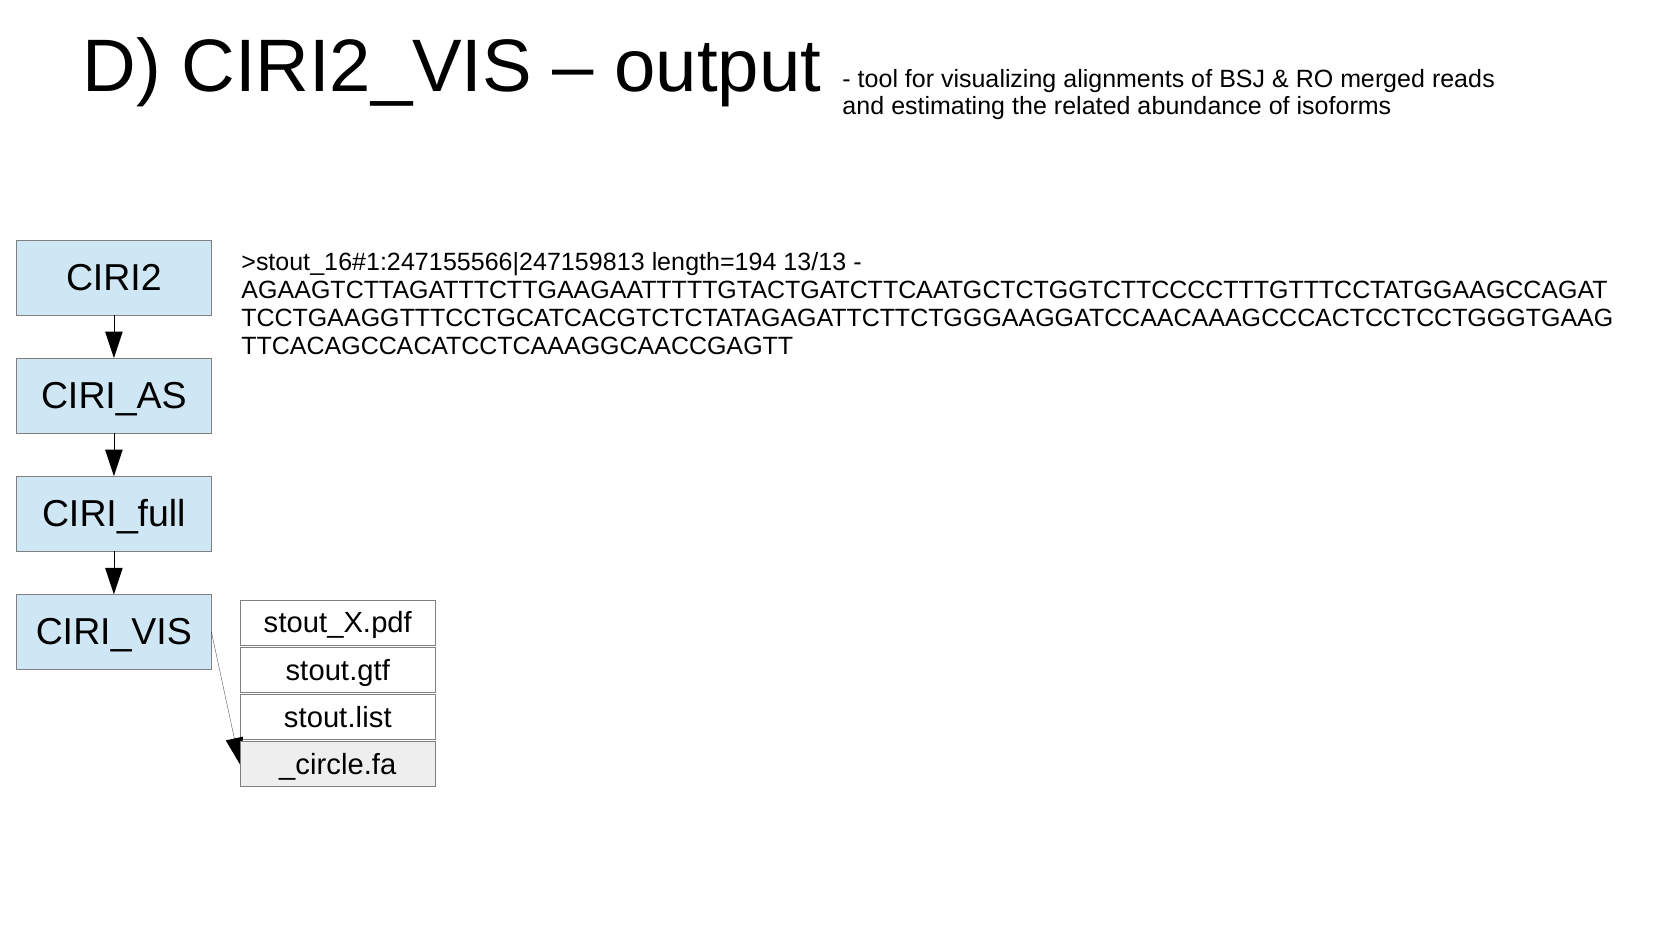

# D) CIRI2_VIS – output
- tool for visualizing alignments of BSJ & RO merged reads and estimating the related abundance of isoforms
CIRI2
>stout_16#1:247155566|247159813 length=194 13/13 -
AGAAGTCTTAGATTTCTTGAAGAATTTTTGTACTGATCTTCAATGCTCTGGTCTTCCCCTTTGTTTCCTATGGAAGCCAGATTCCTGAAGGTTTCCTGCATCACGTCTCTATAGAGATTCTTCTGGGAAGGATCCAACAAAGCCCACTCCTCCTGGGTGAAGTTCACAGCCACATCCTCAAAGGCAACCGAGTT
CIRI_AS
CIRI_full
CIRI_VIS
stout_X.pdf
stout.gtf
stout.list
_circle.fa